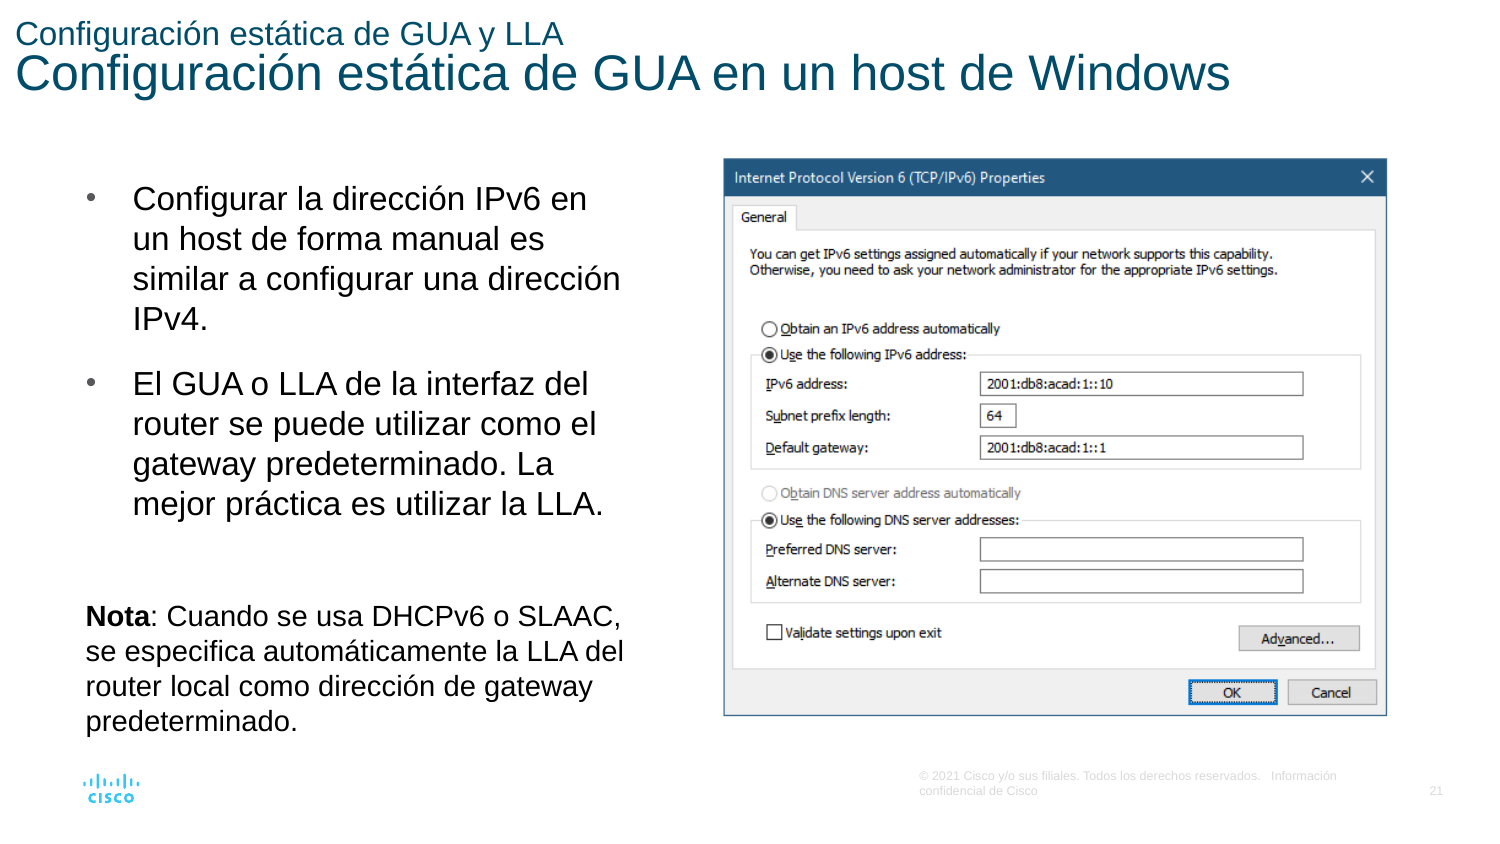

# Configuración estática de GUA y LLA Configuración estática de GUA en un host de Windows
Configurar la dirección IPv6 en un host de forma manual es similar a configurar una dirección IPv4.
El GUA o LLA de la interfaz del router se puede utilizar como el gateway predeterminado. La mejor práctica es utilizar la LLA.
Nota: Cuando se usa DHCPv6 o SLAAC, se especifica automáticamente la LLA del router local como dirección de gateway predeterminado.